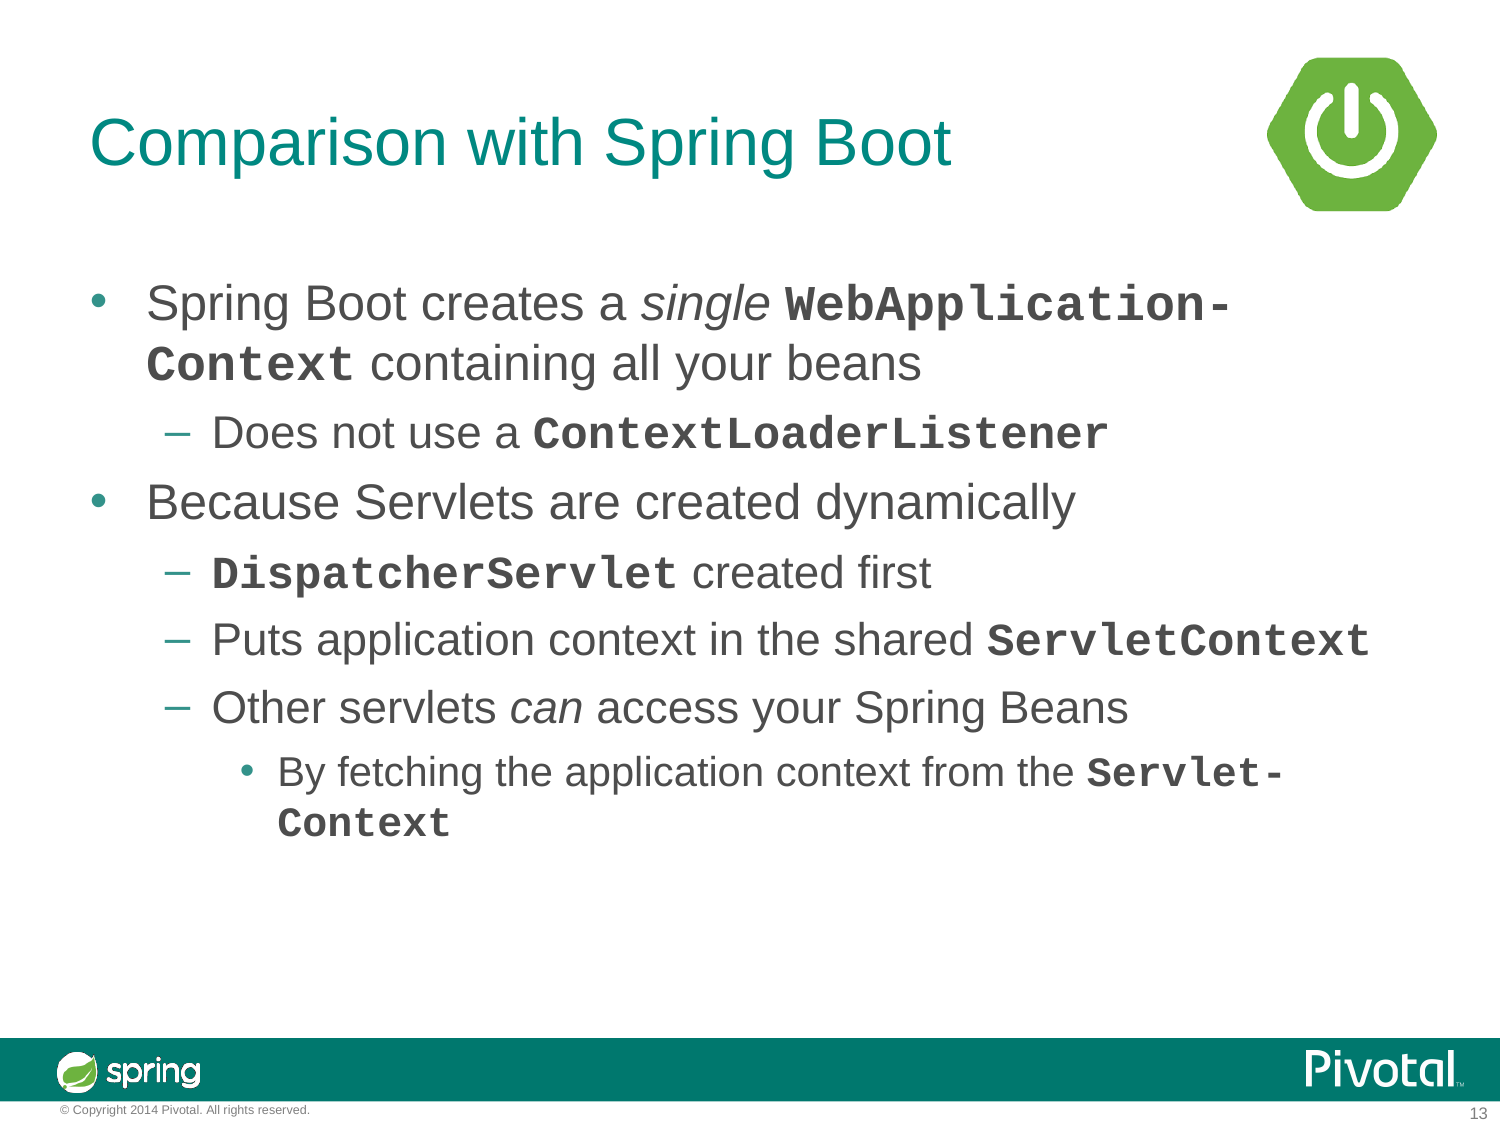

# Comparison with Spring Boot
Spring Boot creates a single WebApplication-Context containing all your beans
Does not use a ContextLoaderListener
Because Servlets are created dynamically
DispatcherServlet created first
Puts application context in the shared ServletContext
Other servlets can access your Spring Beans
By fetching the application context from the Servlet-Context